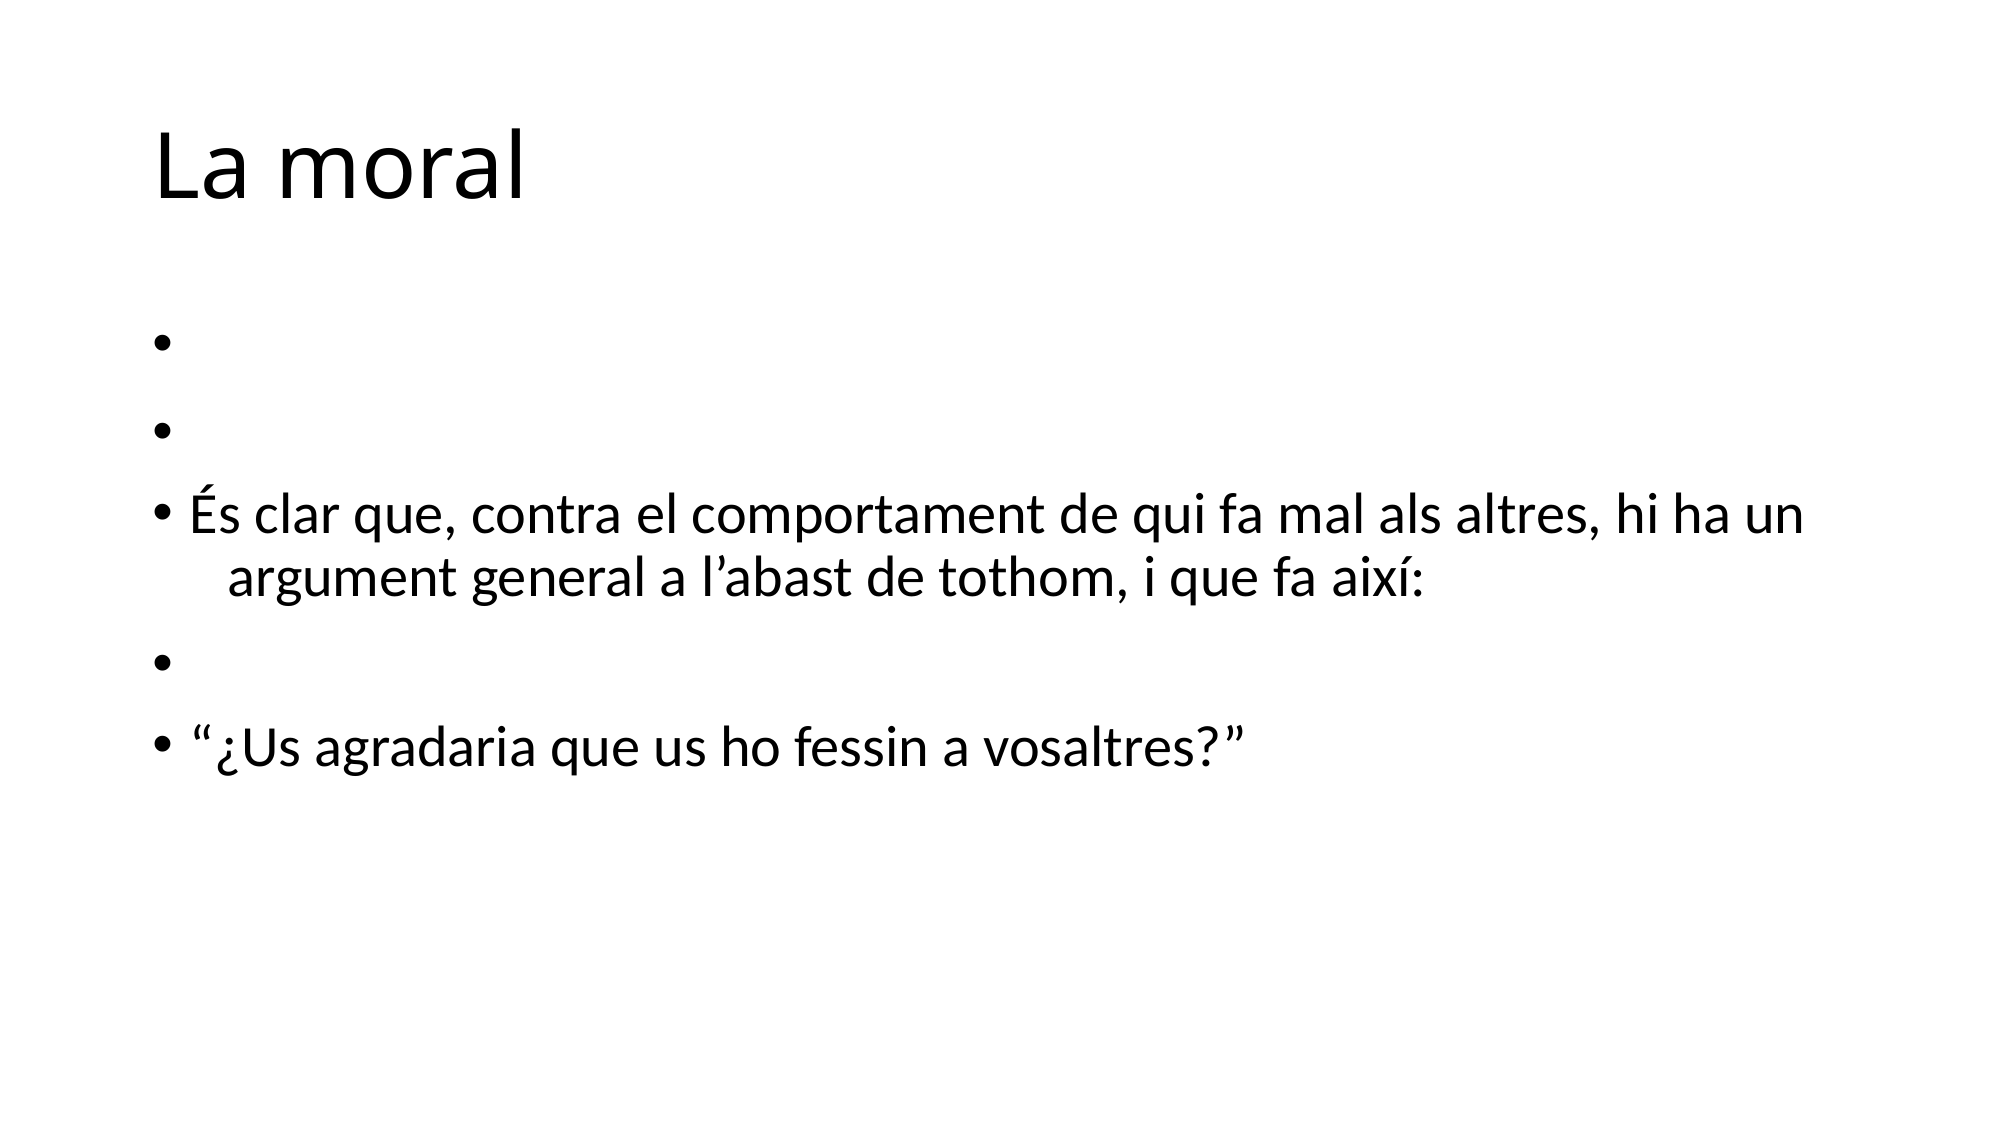

# La moral
És clar que, contra el comportament de qui fa mal als altres, hi ha un argument general a l’abast de tothom, i que fa així:
“¿Us agradaria que us ho fessin a vosaltres?”